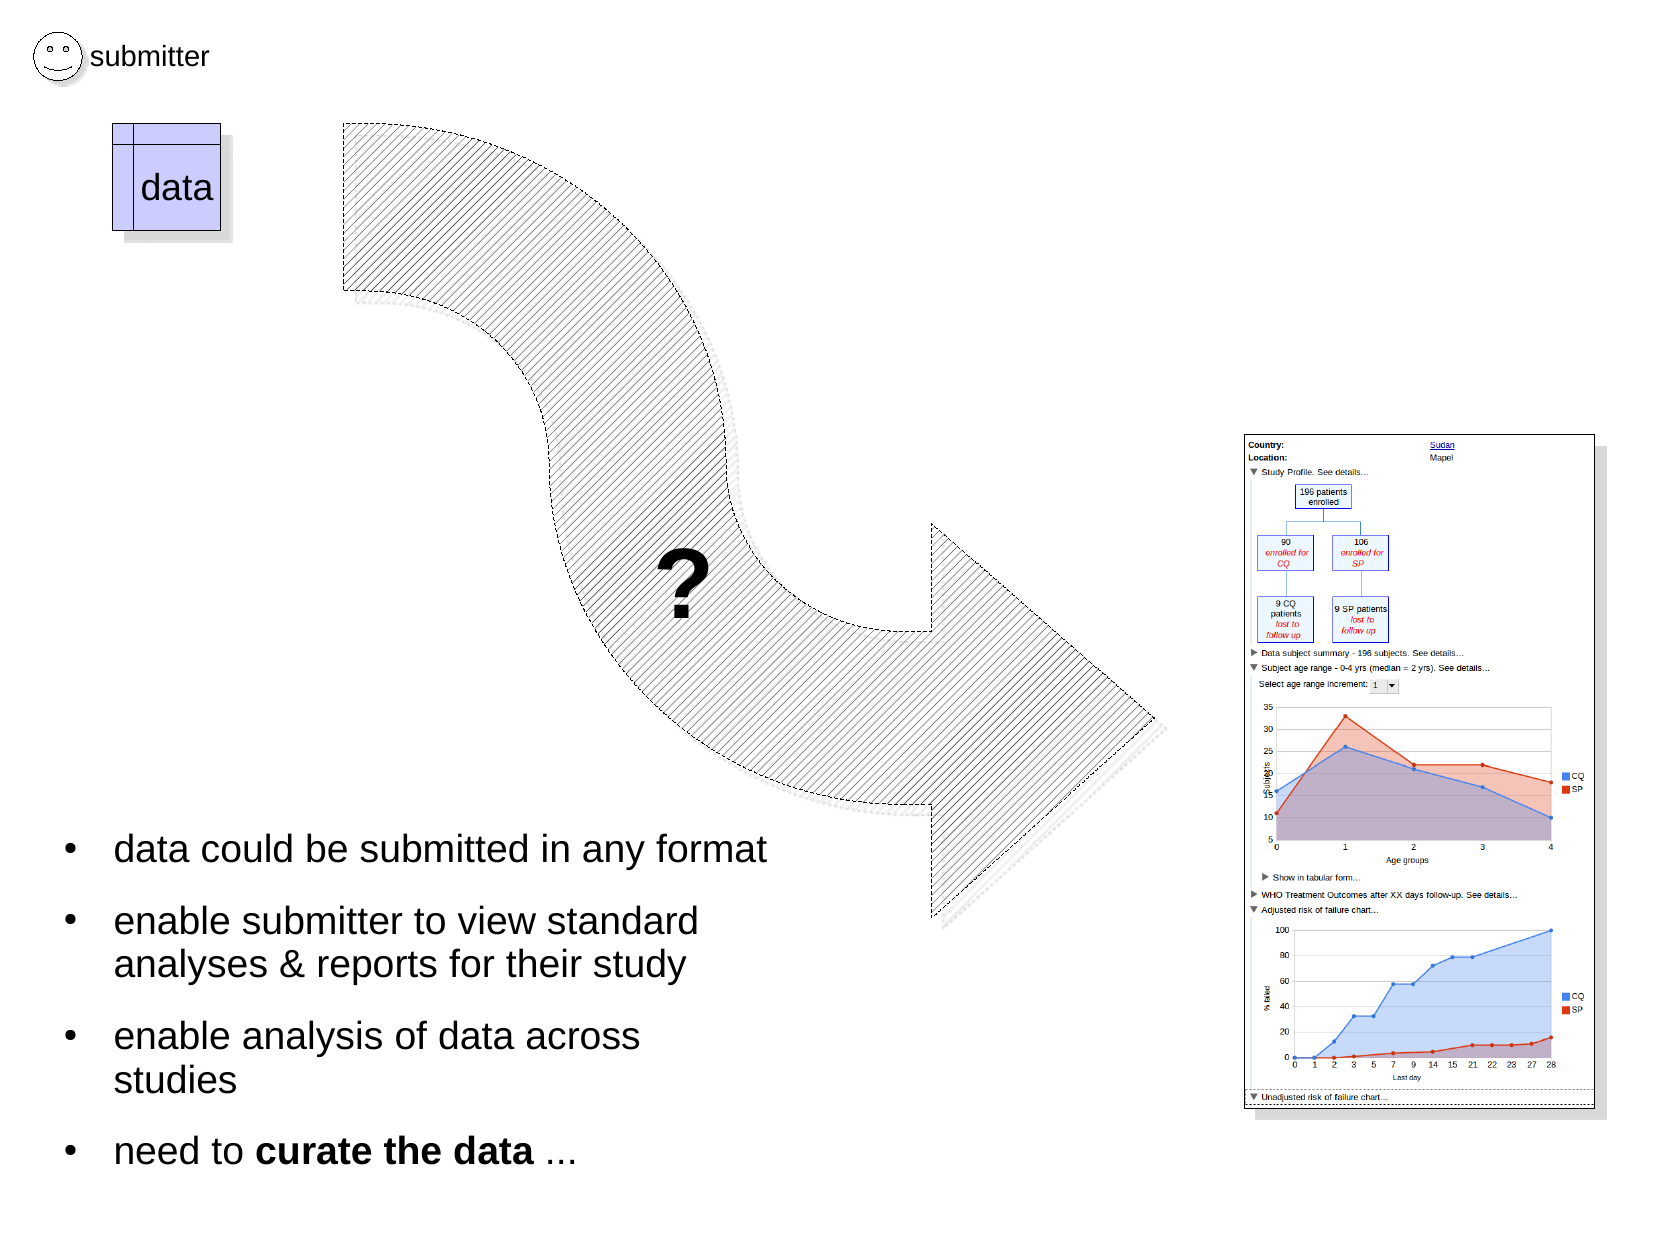

submitter
data
?
# data could be submitted in any format
enable submitter to view standard analyses & reports for their study
enable analysis of data across studies
need to curate the data ...